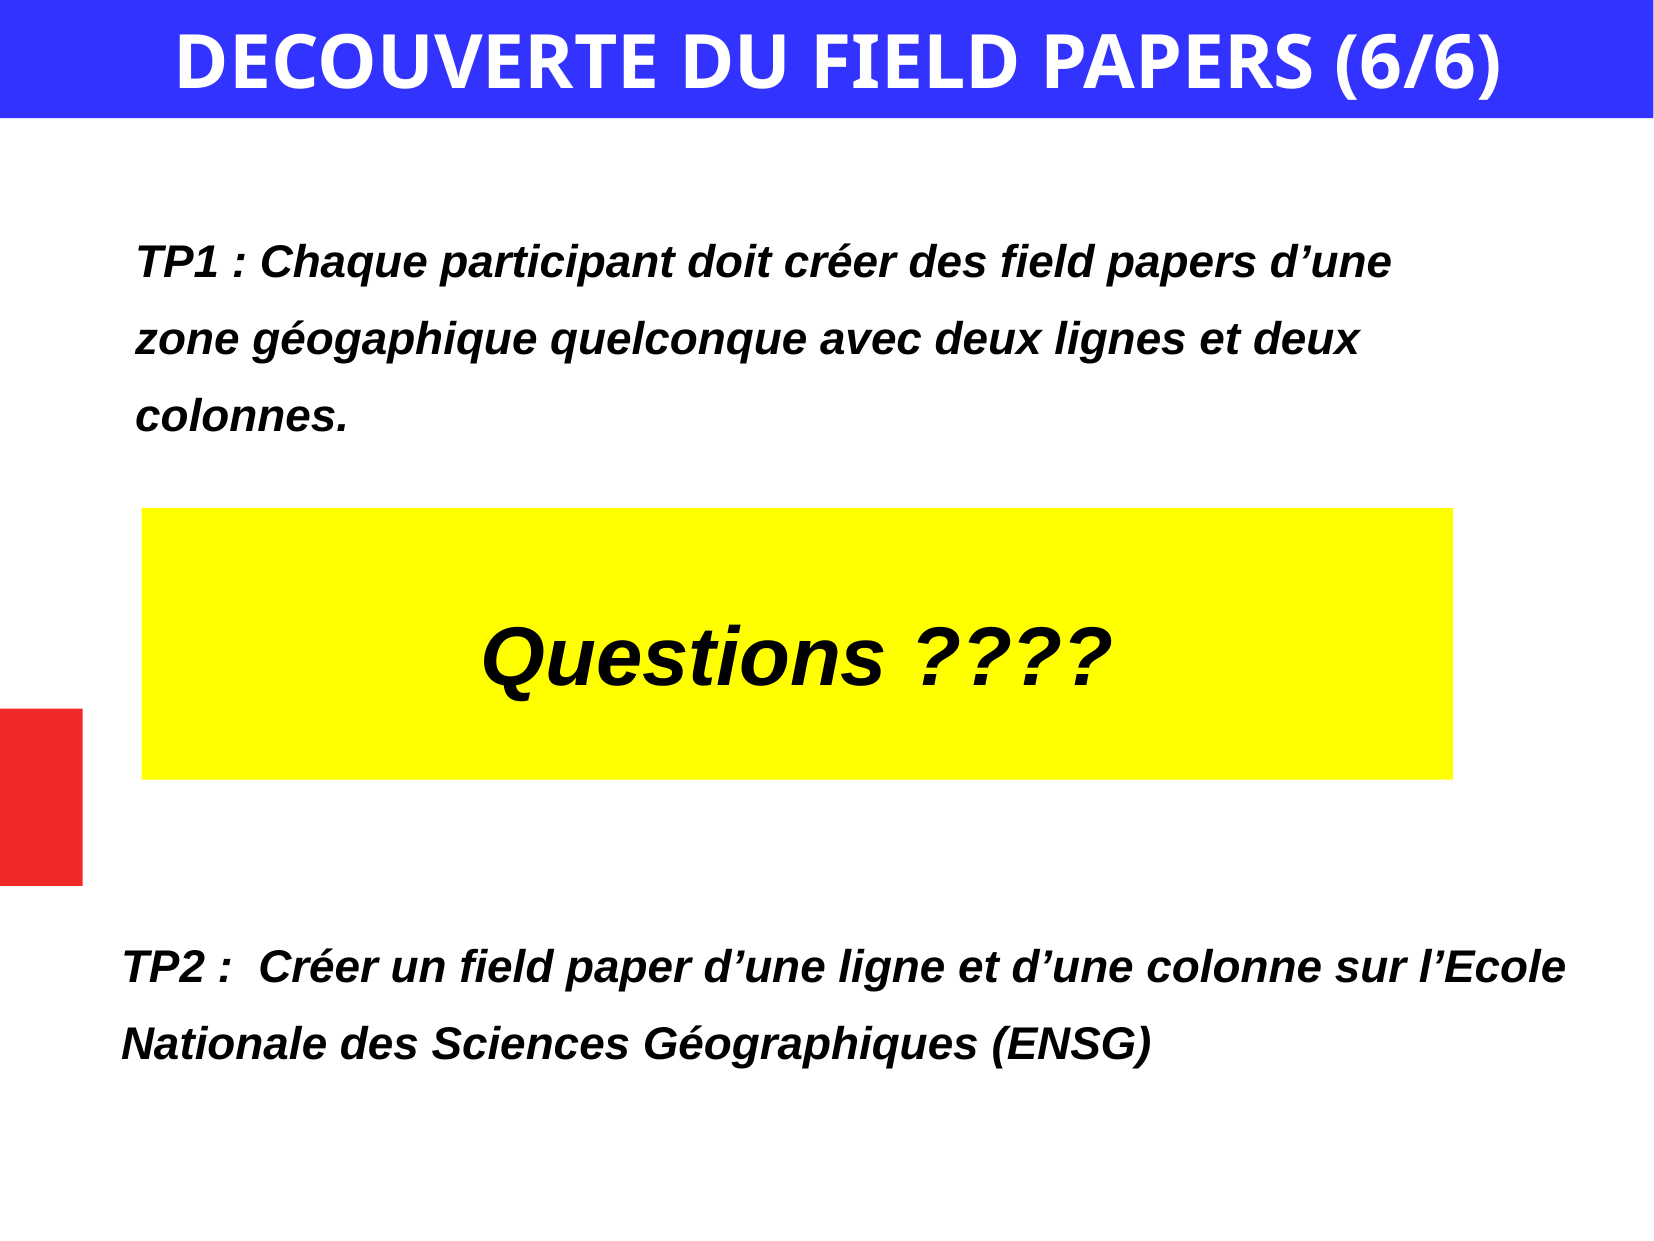

# DECOUVERTE DU FIELD PAPERS (6/6)
TP1 : Chaque participant doit créer des field papers d’une zone géogaphique quelconque avec deux lignes et deux colonnes.
Questions ????
TP2 : Créer un field paper d’une ligne et d’une colonne sur l’Ecole Nationale des Sciences Géographiques (ENSG)